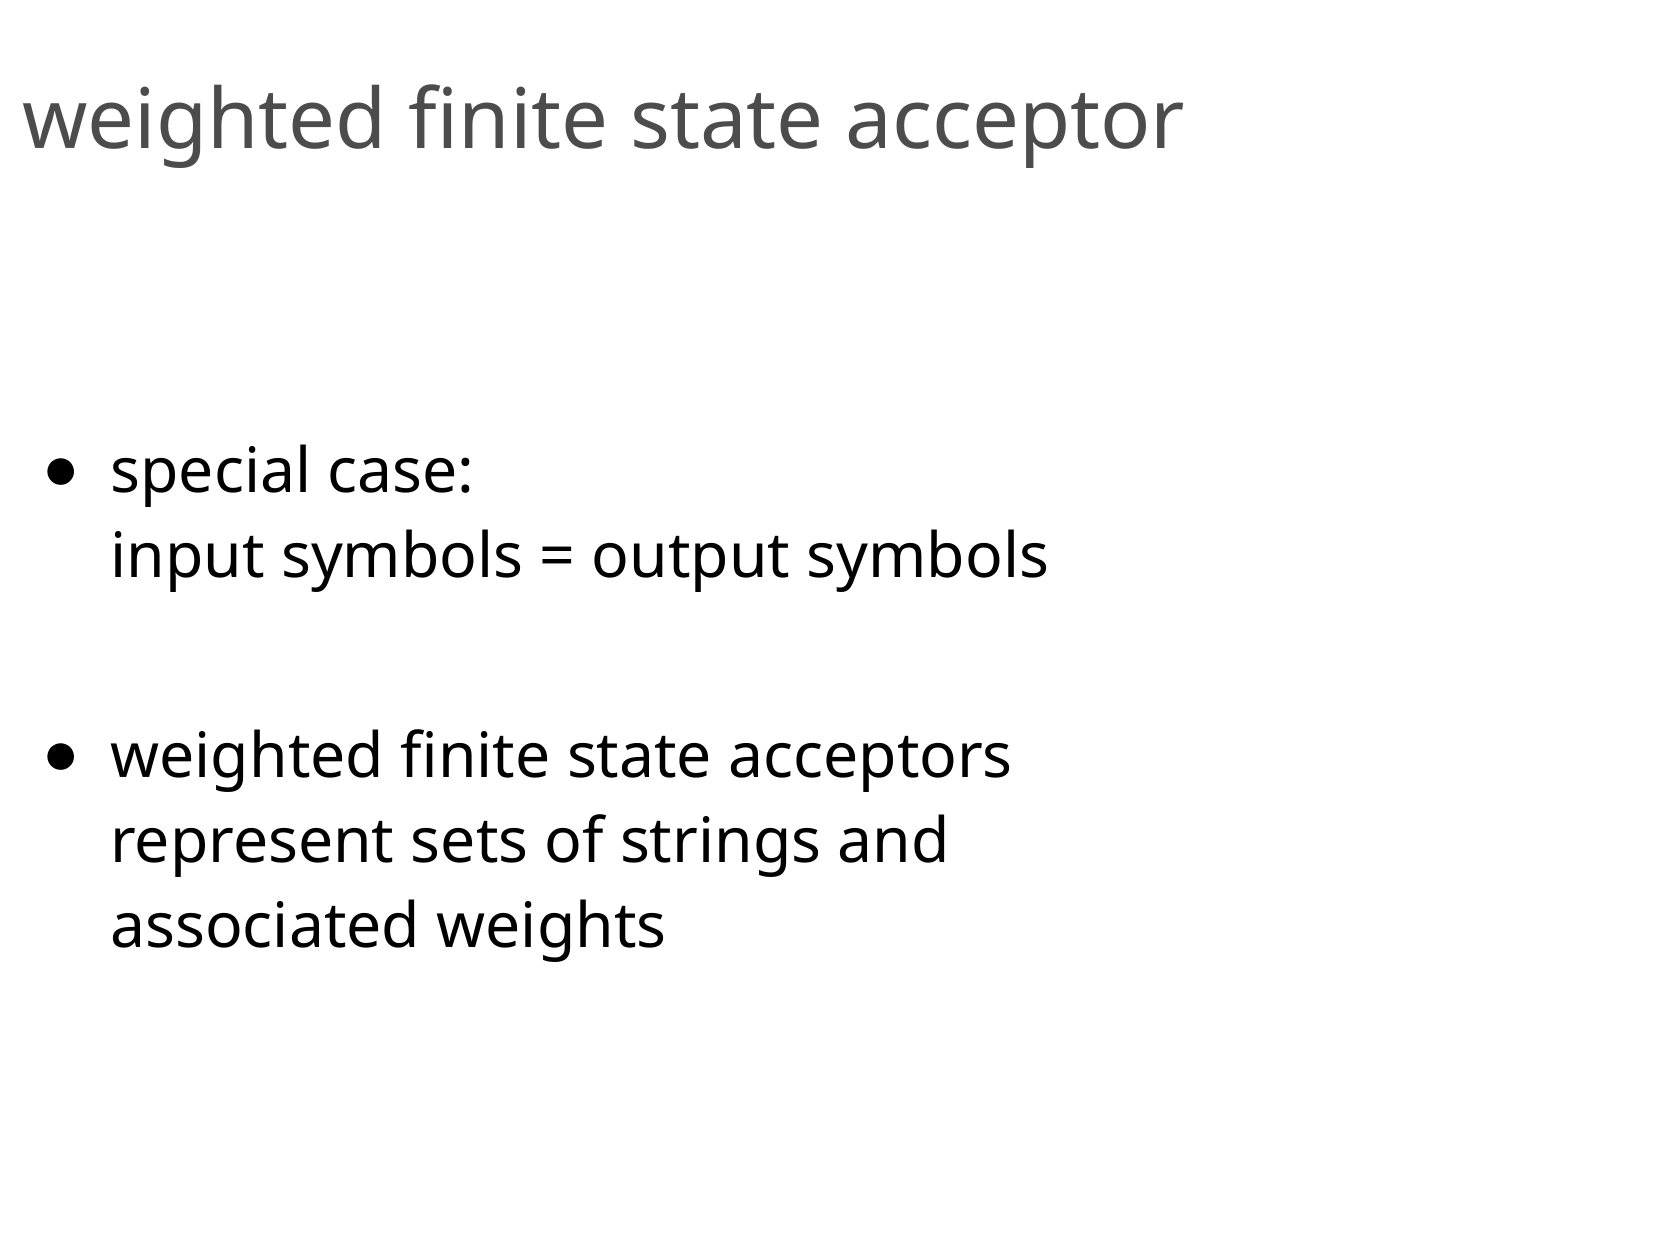

# weighted finite state acceptor
special case:
input symbols = output symbols
weighted finite state acceptors
represent sets of strings and
associated weights